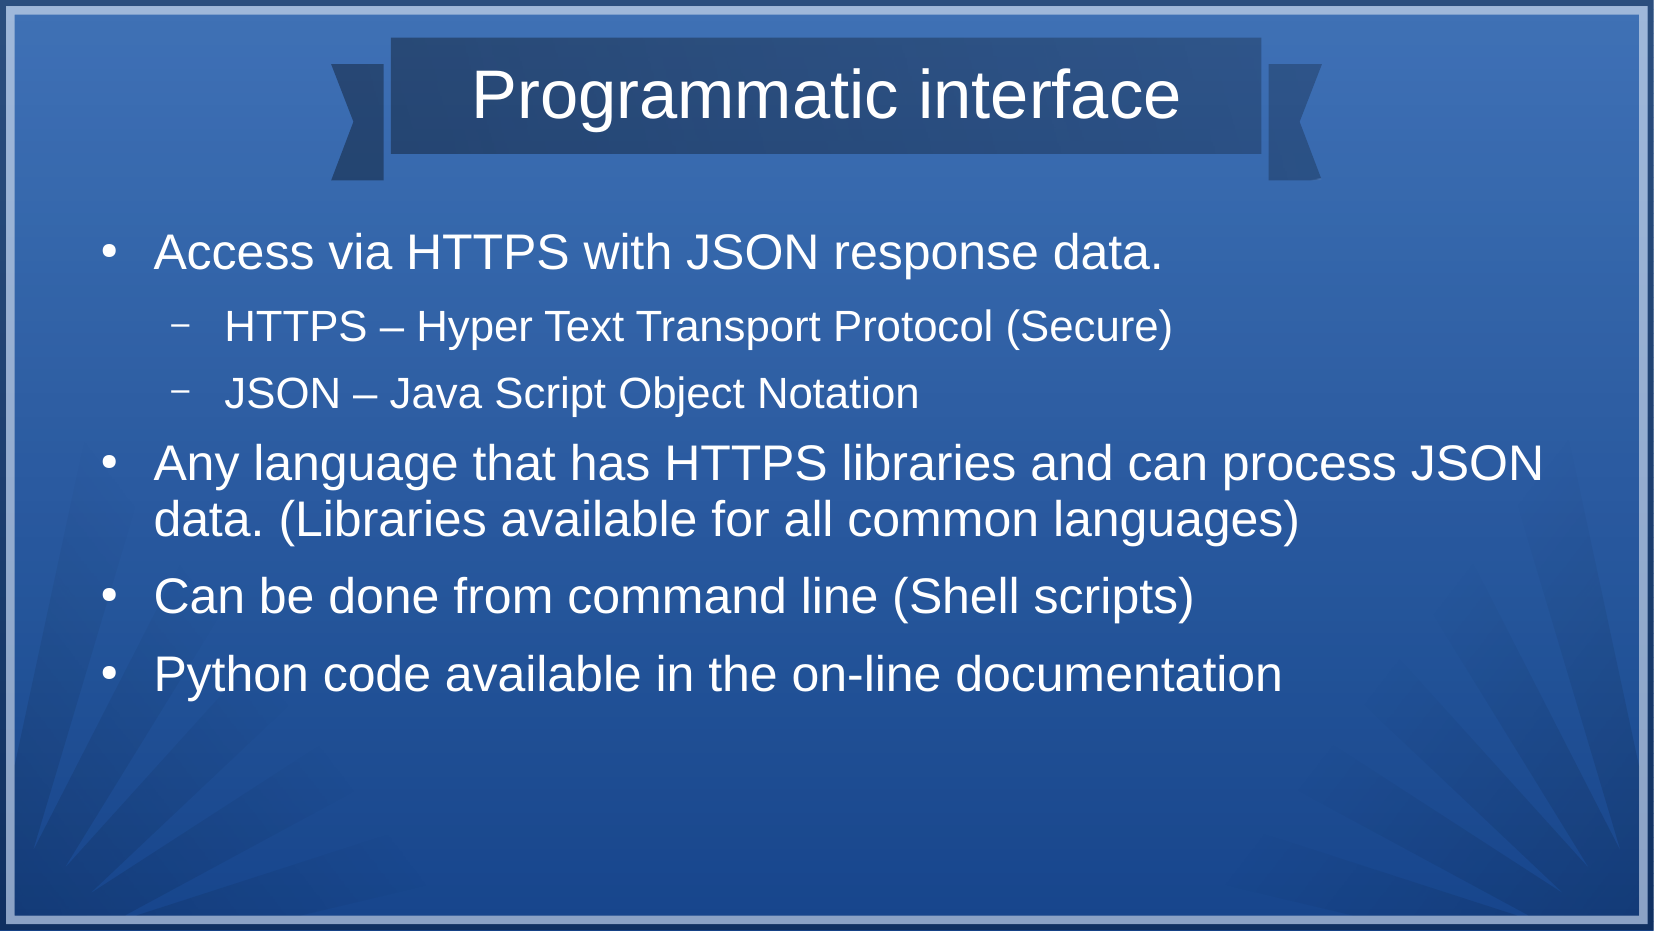

# Programmatic interface
Access via HTTPS with JSON response data.
HTTPS – Hyper Text Transport Protocol (Secure)
JSON – Java Script Object Notation
Any language that has HTTPS libraries and can process JSON data. (Libraries available for all common languages)
Can be done from command line (Shell scripts)
Python code available in the on-line documentation